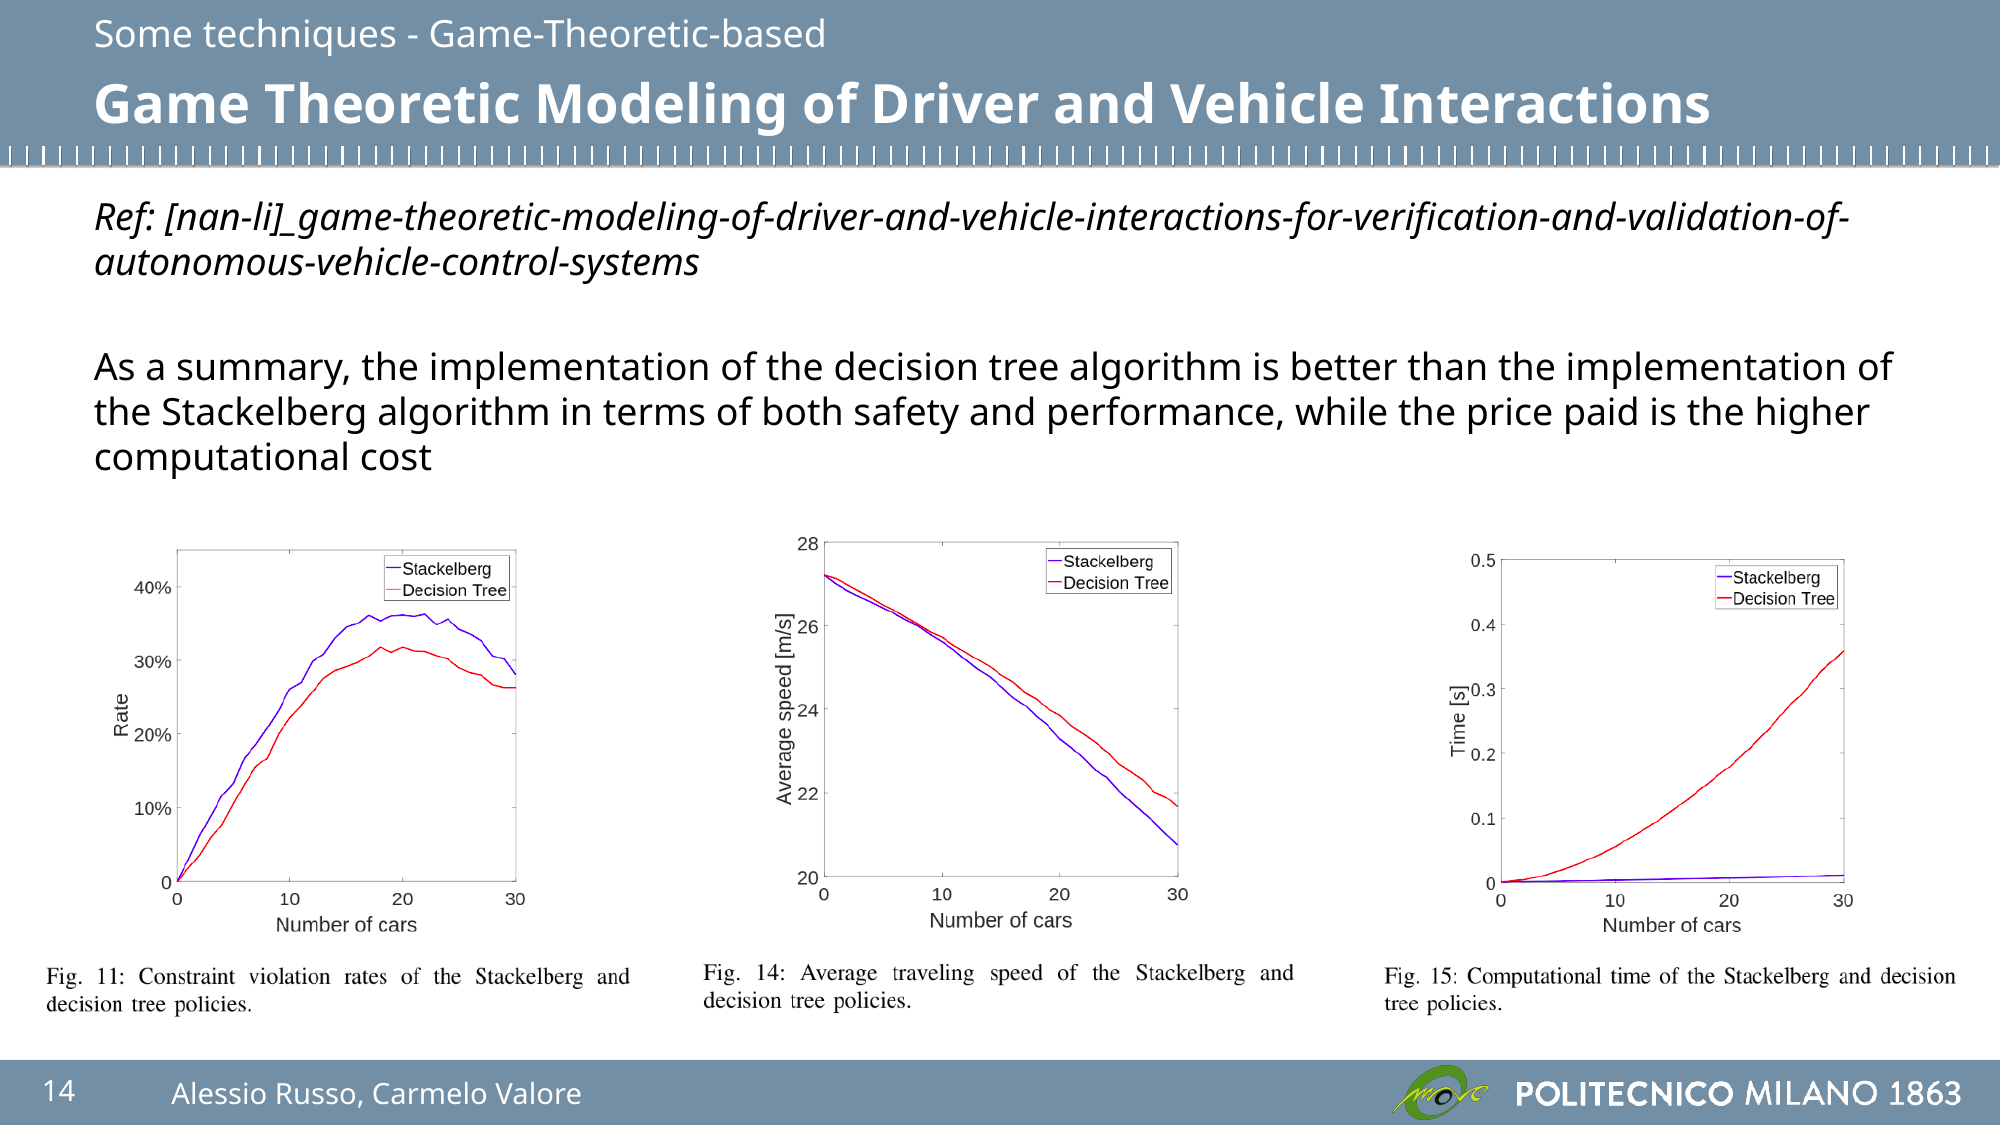

Some techniques - Game-Theoretic-based
Game Theoretic Modeling of Driver and Vehicle Interactions
# Ref: [nan-li]_game-theoretic-modeling-of-driver-and-vehicle-interactions-for-verification-and-validation-of-autonomous-vehicle-control-systems
As a summary, the implementation of the decision tree algorithm is better than the implementation of the Stackelberg algorithm in terms of both safety and performance, while the price paid is the higher computational cost
Alessio Russo, Carmelo Valore